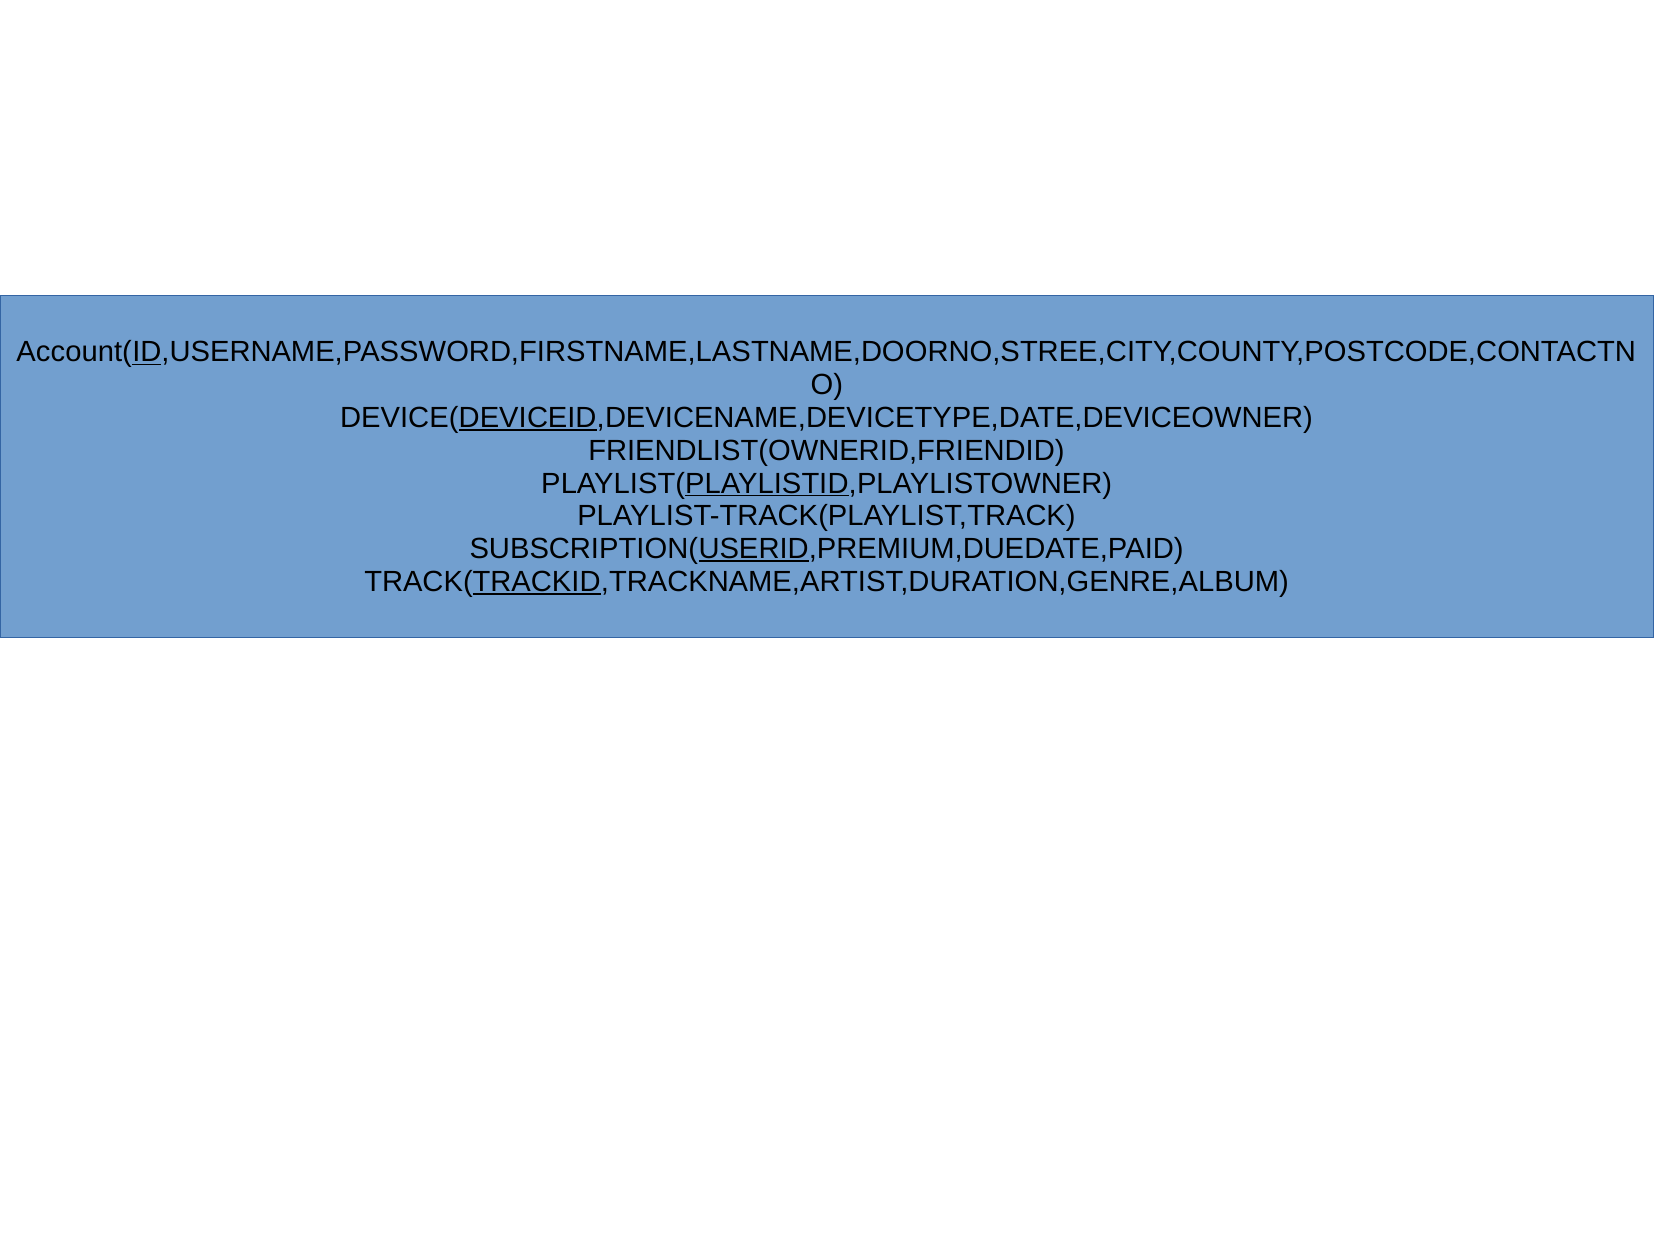

Account(ID,USERNAME,PASSWORD,FIRSTNAME,LASTNAME,DOORNO,STREE,CITY,COUNTY,POSTCODE,CONTACTNO)
DEVICE(DEVICEID,DEVICENAME,DEVICETYPE,DATE,DEVICEOWNER)
FRIENDLIST(OWNERID,FRIENDID)
PLAYLIST(PLAYLISTID,PLAYLISTOWNER)
PLAYLIST-TRACK(PLAYLIST,TRACK)
SUBSCRIPTION(USERID,PREMIUM,DUEDATE,PAID)
TRACK(TRACKID,TRACKNAME,ARTIST,DURATION,GENRE,ALBUM)